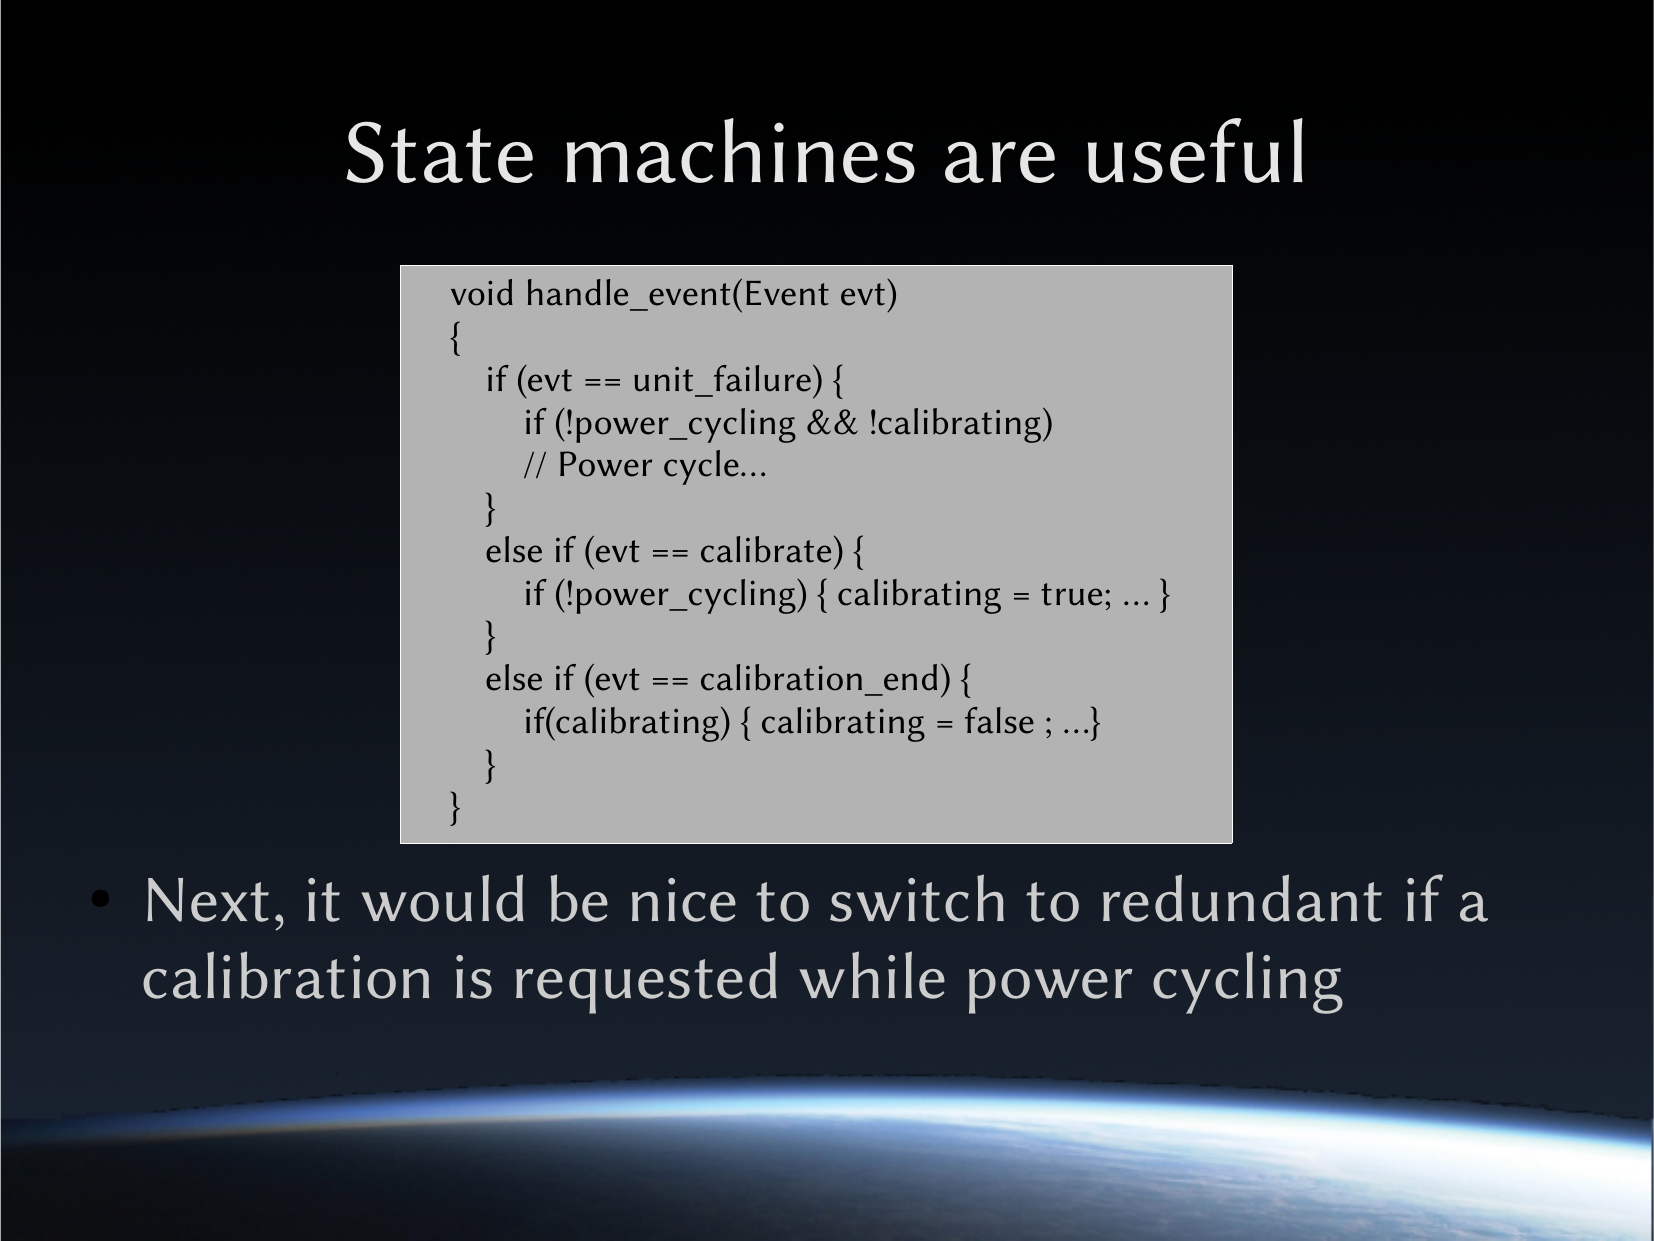

# State machines are useful
| void handle\_event(Event evt) { if (evt == unit\_failure) { if (!power\_cycling && !calibrating) // Power cycle... } else if (evt == calibrate) { if (!power\_cycling) { calibrating = true; … } } else if (evt == calibration\_end) { if(calibrating) { calibrating = false ; ...} } } |
| --- |
Next, it would be nice to switch to redundant if a calibration is requested while power cycling